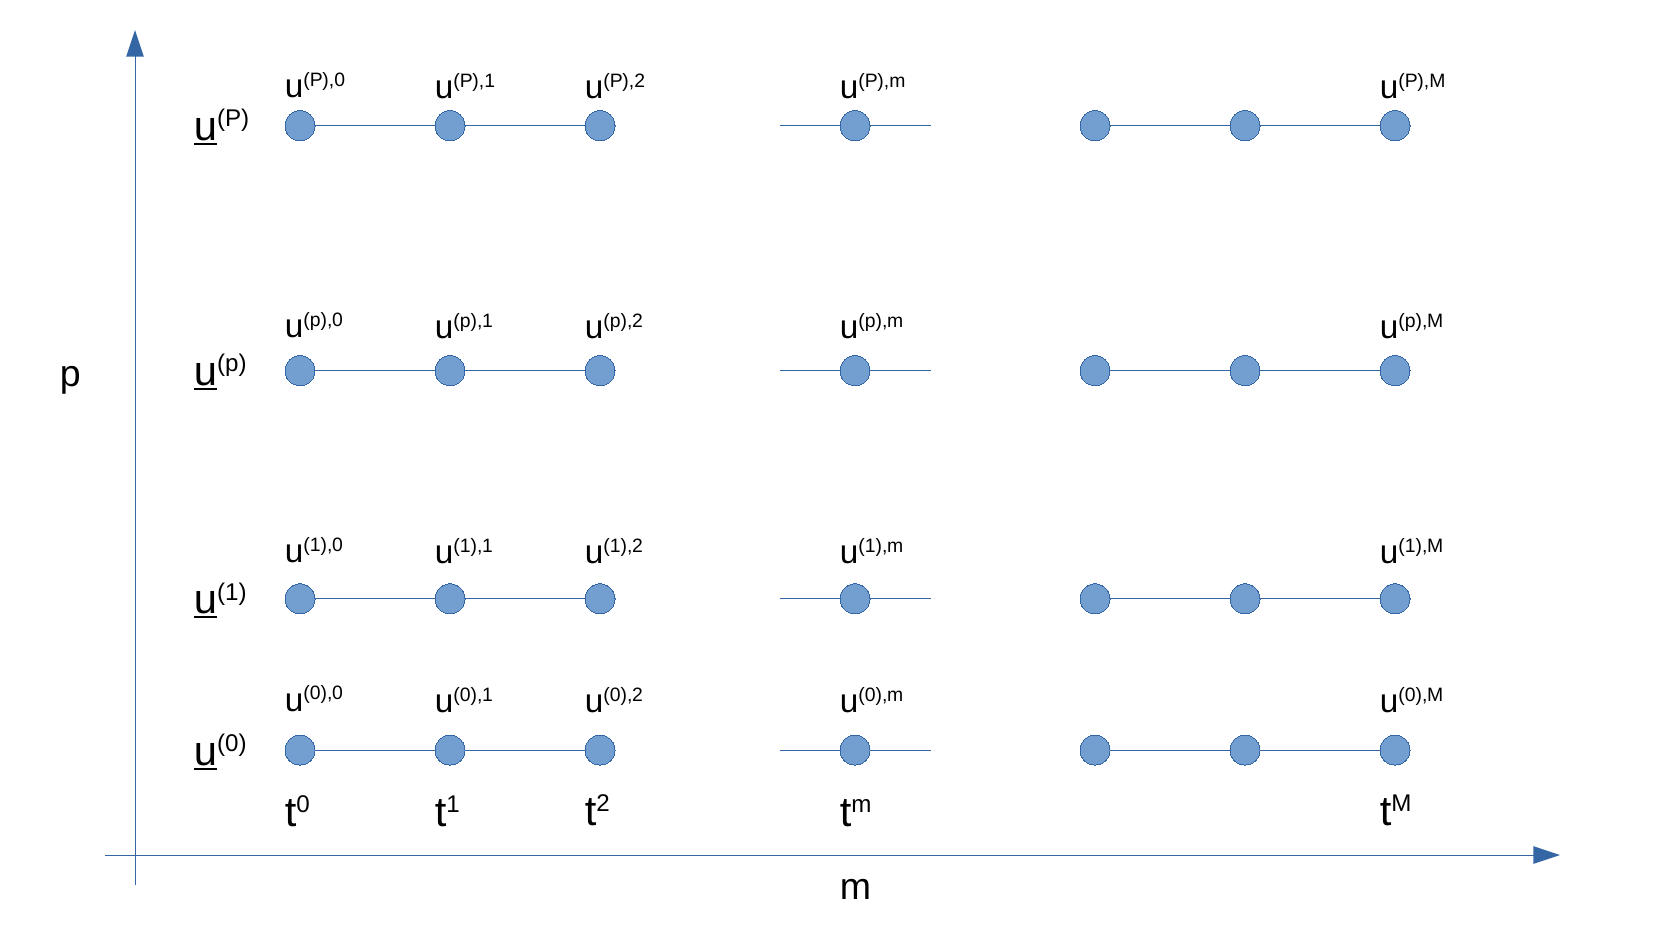

u(P),0
u(P),1
u(P),2
u(P),m
u(P),M
u(P)
u(p),0
u(p),1
u(p),2
u(p),m
u(p),M
u(p)
p
u(1),0
u(1),1
u(1),2
u(1),m
u(1),M
u(1)
u(0),0
u(0),1
u(0),2
u(0),m
u(0),M
u(0)
t2
tM
t0
t1
tm
m